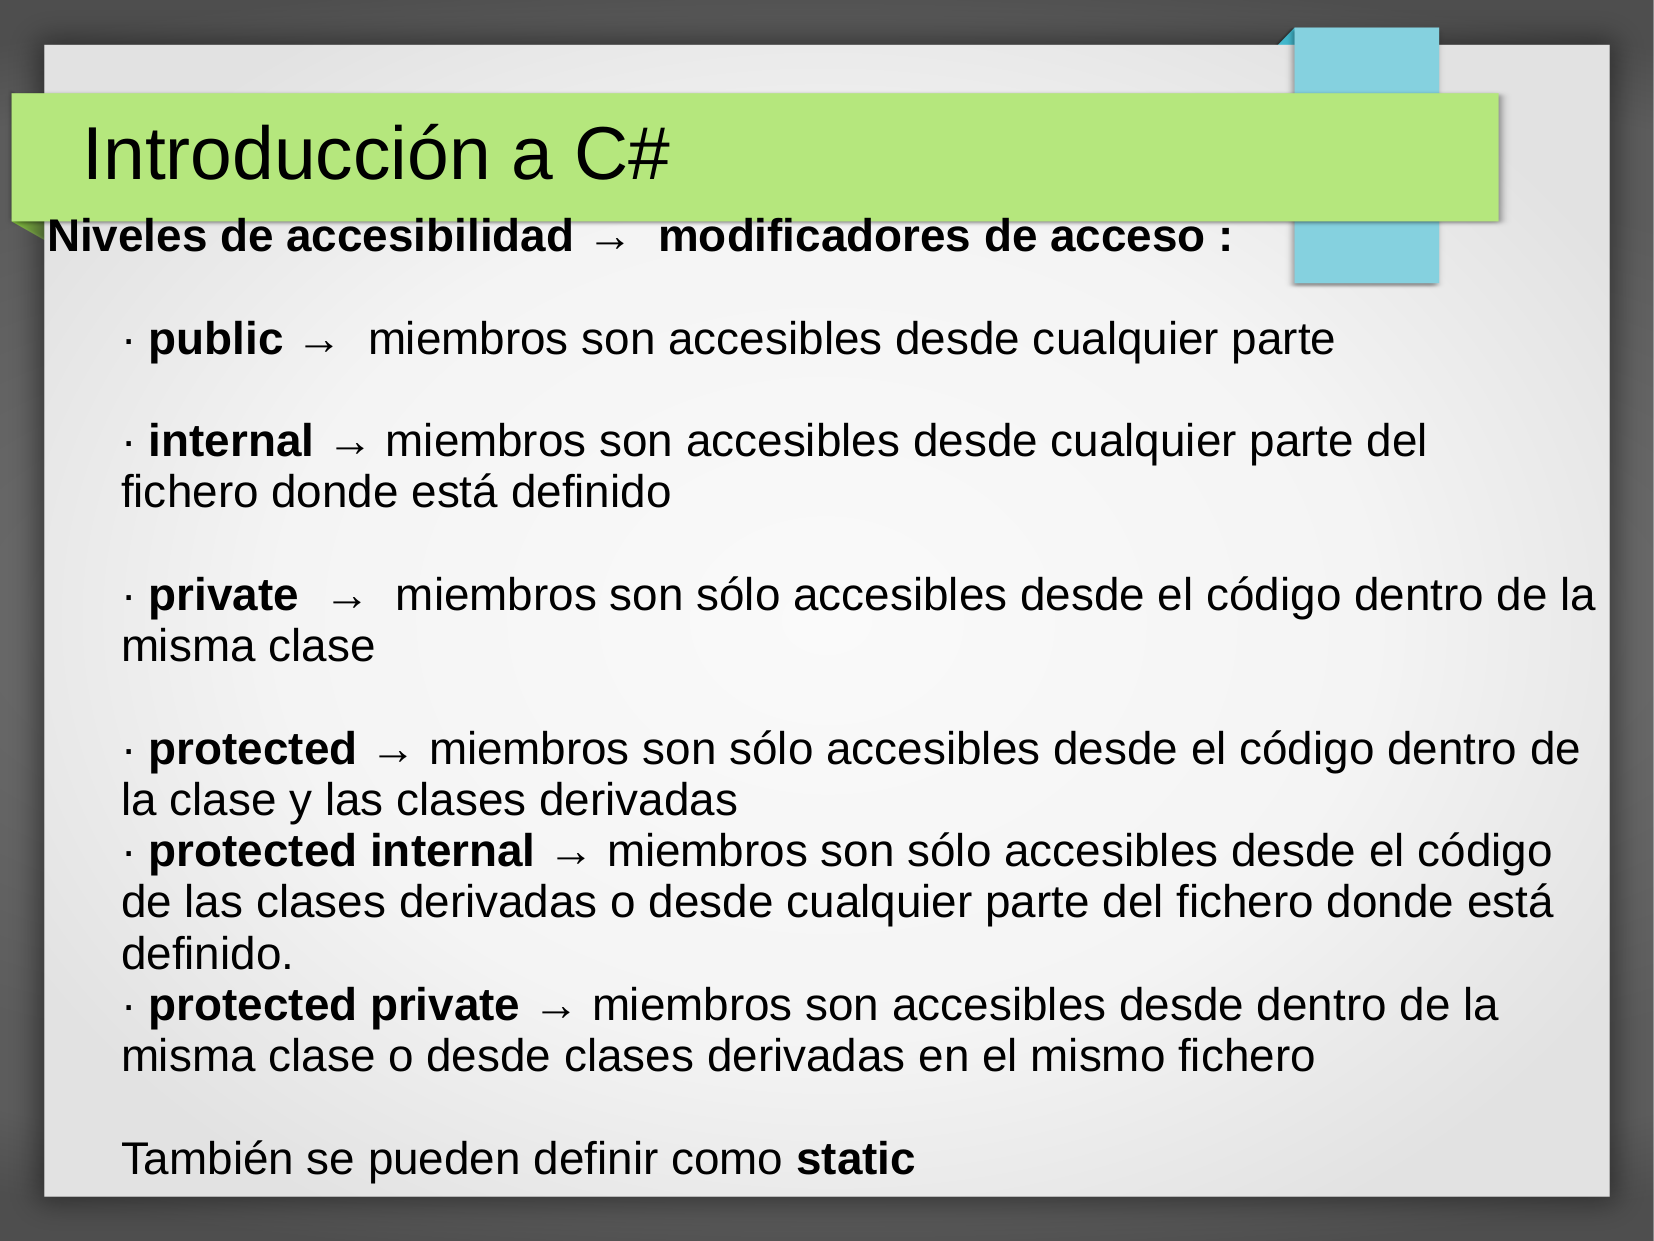

# Introducción a C#
Niveles de accesibilidad → modificadores de acceso :
	· public → miembros son accesibles desde cualquier parte
	· internal → miembros son accesibles desde cualquier parte del 				fichero donde está definido
	· private → miembros son sólo accesibles desde el código dentro de la 	misma clase
	· protected → miembros son sólo accesibles desde el código dentro de 		la clase y las clases derivadas
	· protected internal → miembros son sólo accesibles desde el código 		de las clases derivadas o desde cualquier parte del fichero donde está 		definido.
	· protected private → miembros son accesibles desde dentro de la 			misma clase o desde clases derivadas en el mismo fichero
	También se pueden definir como static